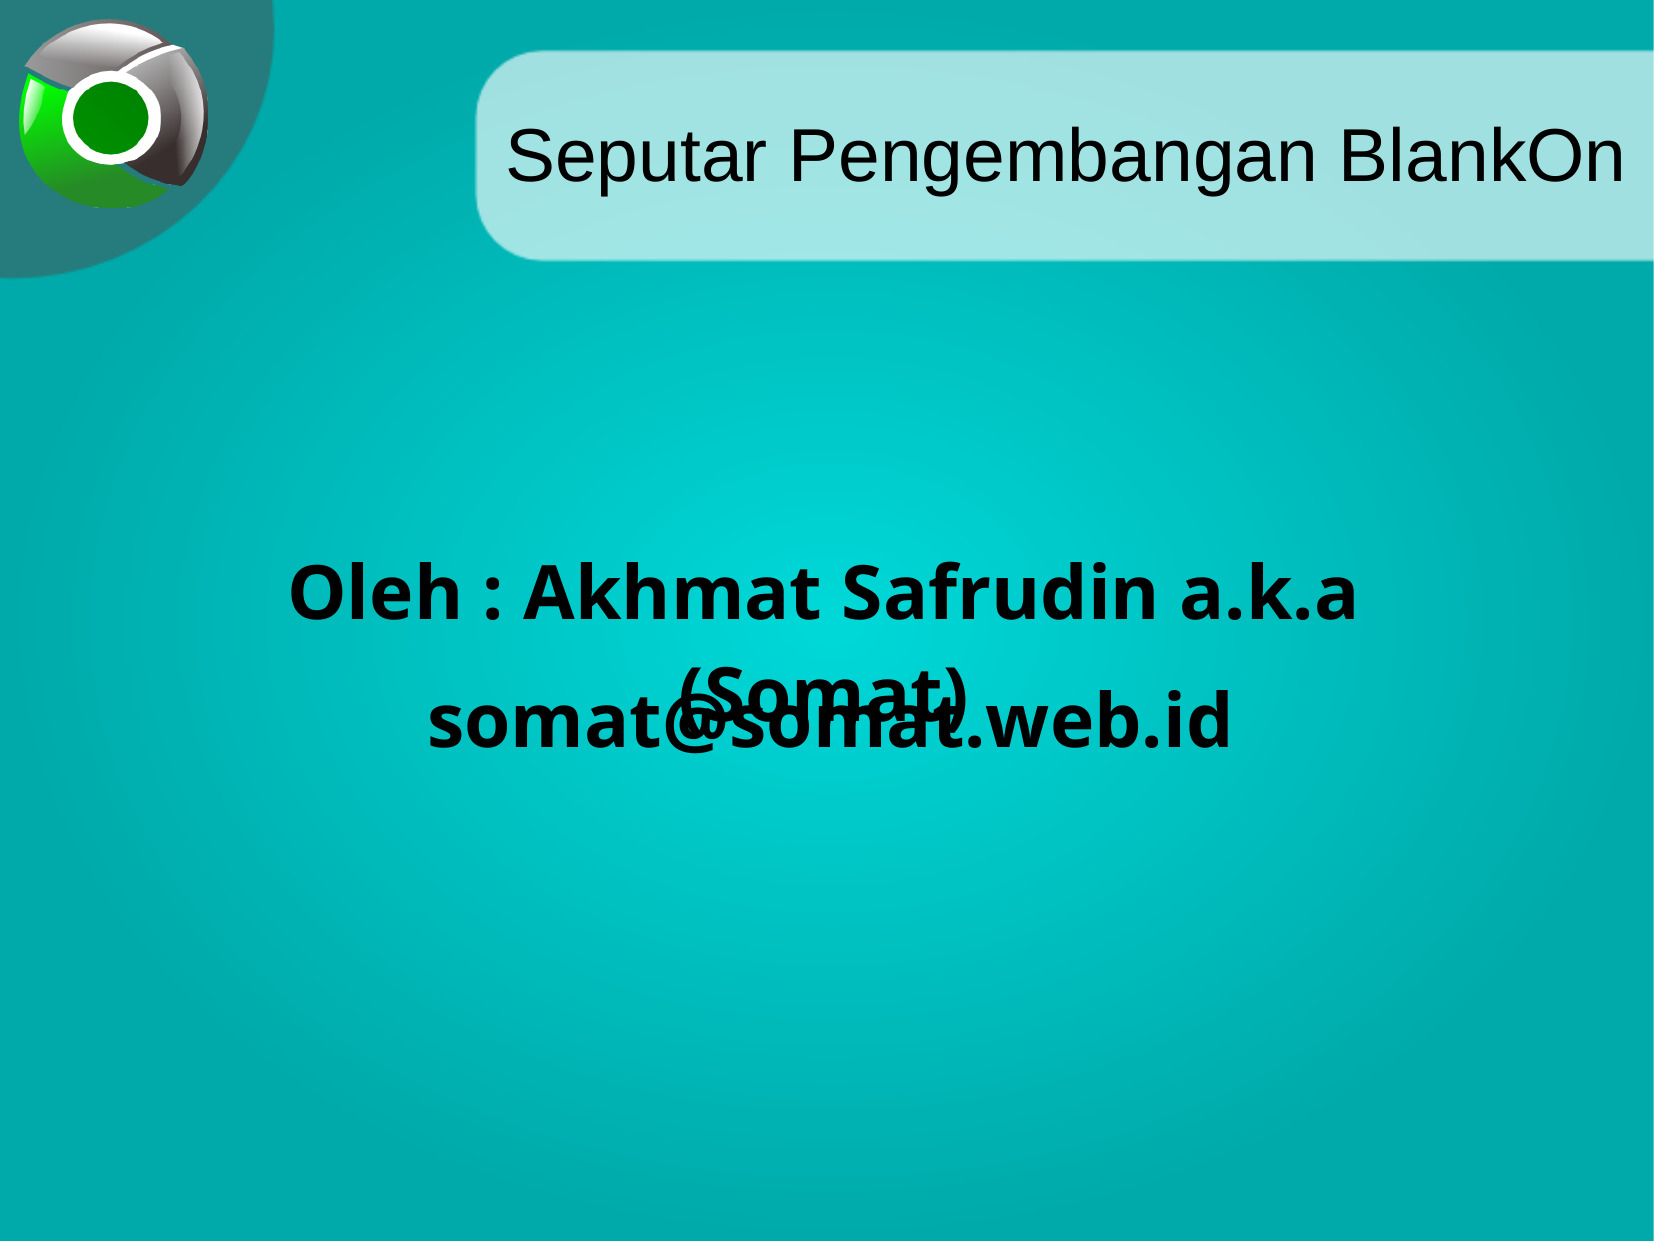

# Seputar Pengembangan BlankOn
Oleh : Akhmat Safrudin a.k.a (Somat)
somat@somat.web.id